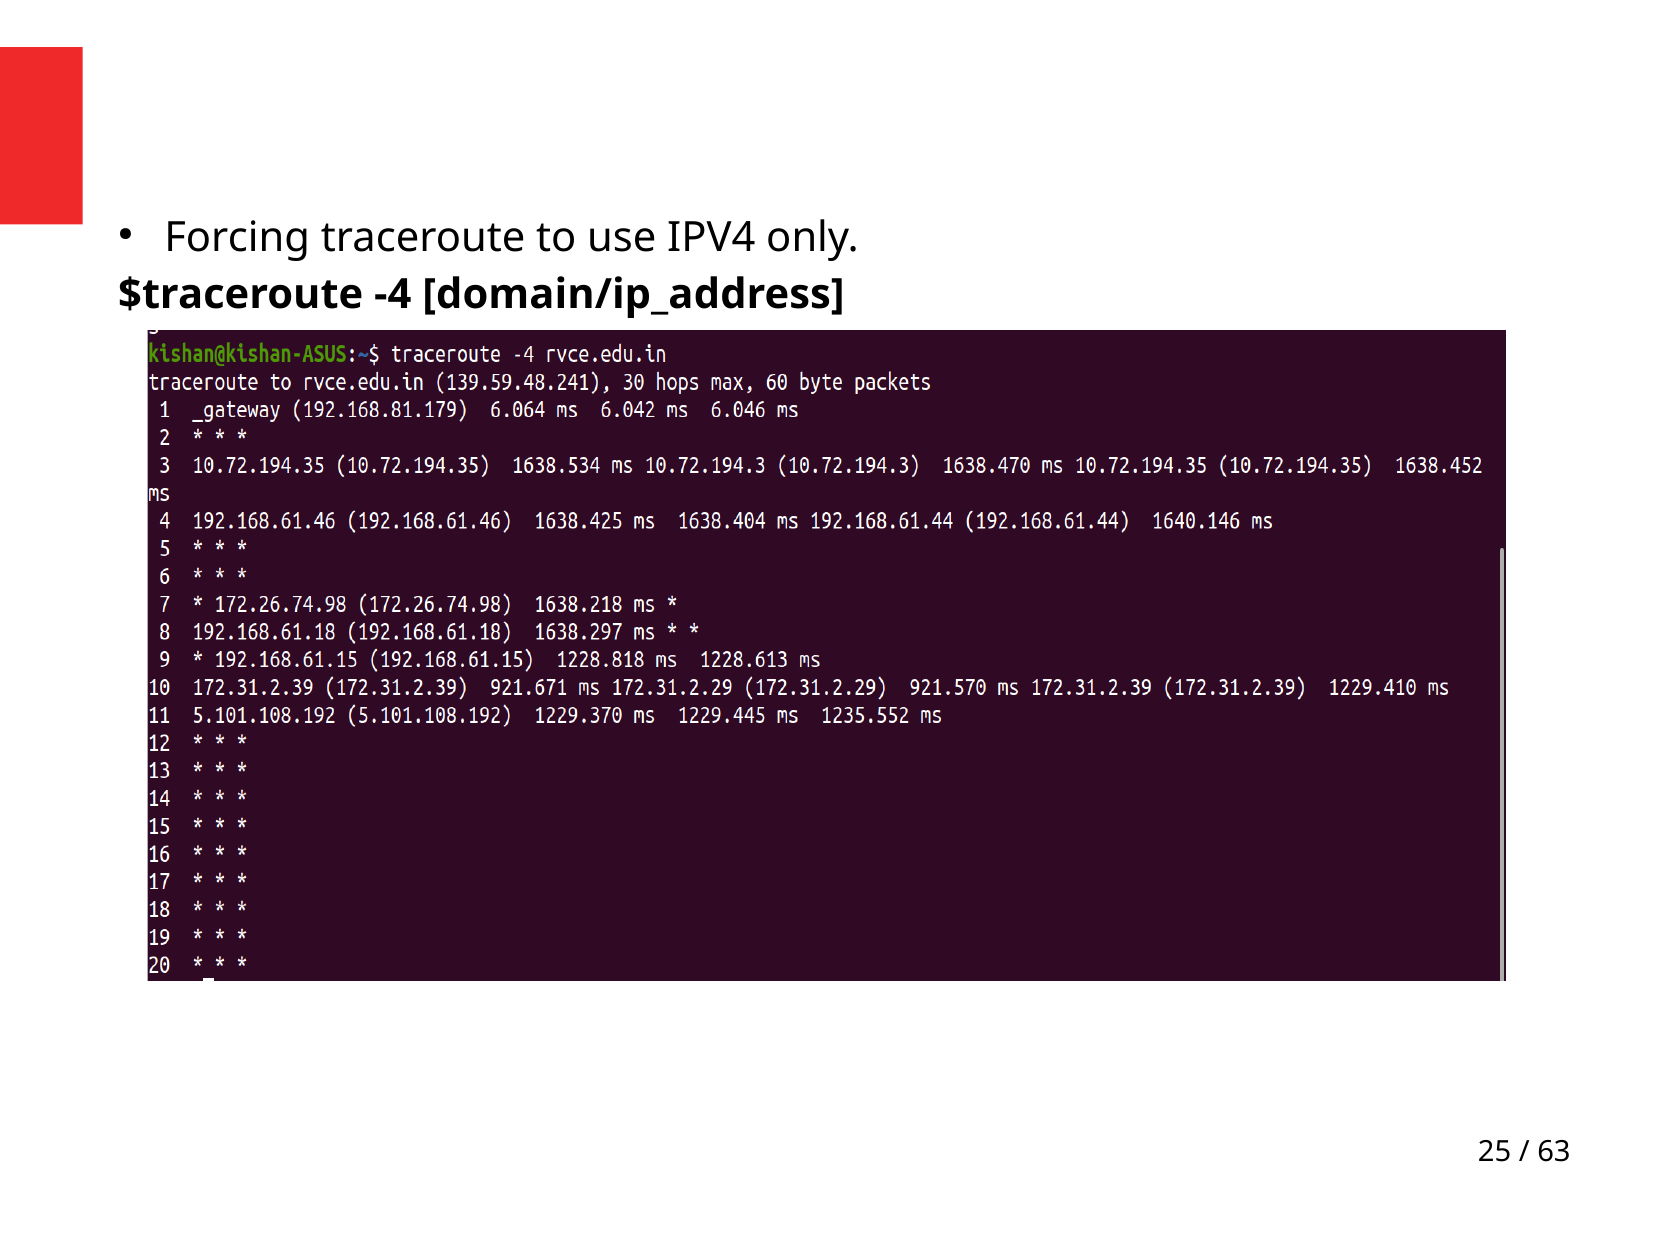

# Forcing traceroute to use IPV4 only.
$traceroute -4 [domain/ip_address]
25